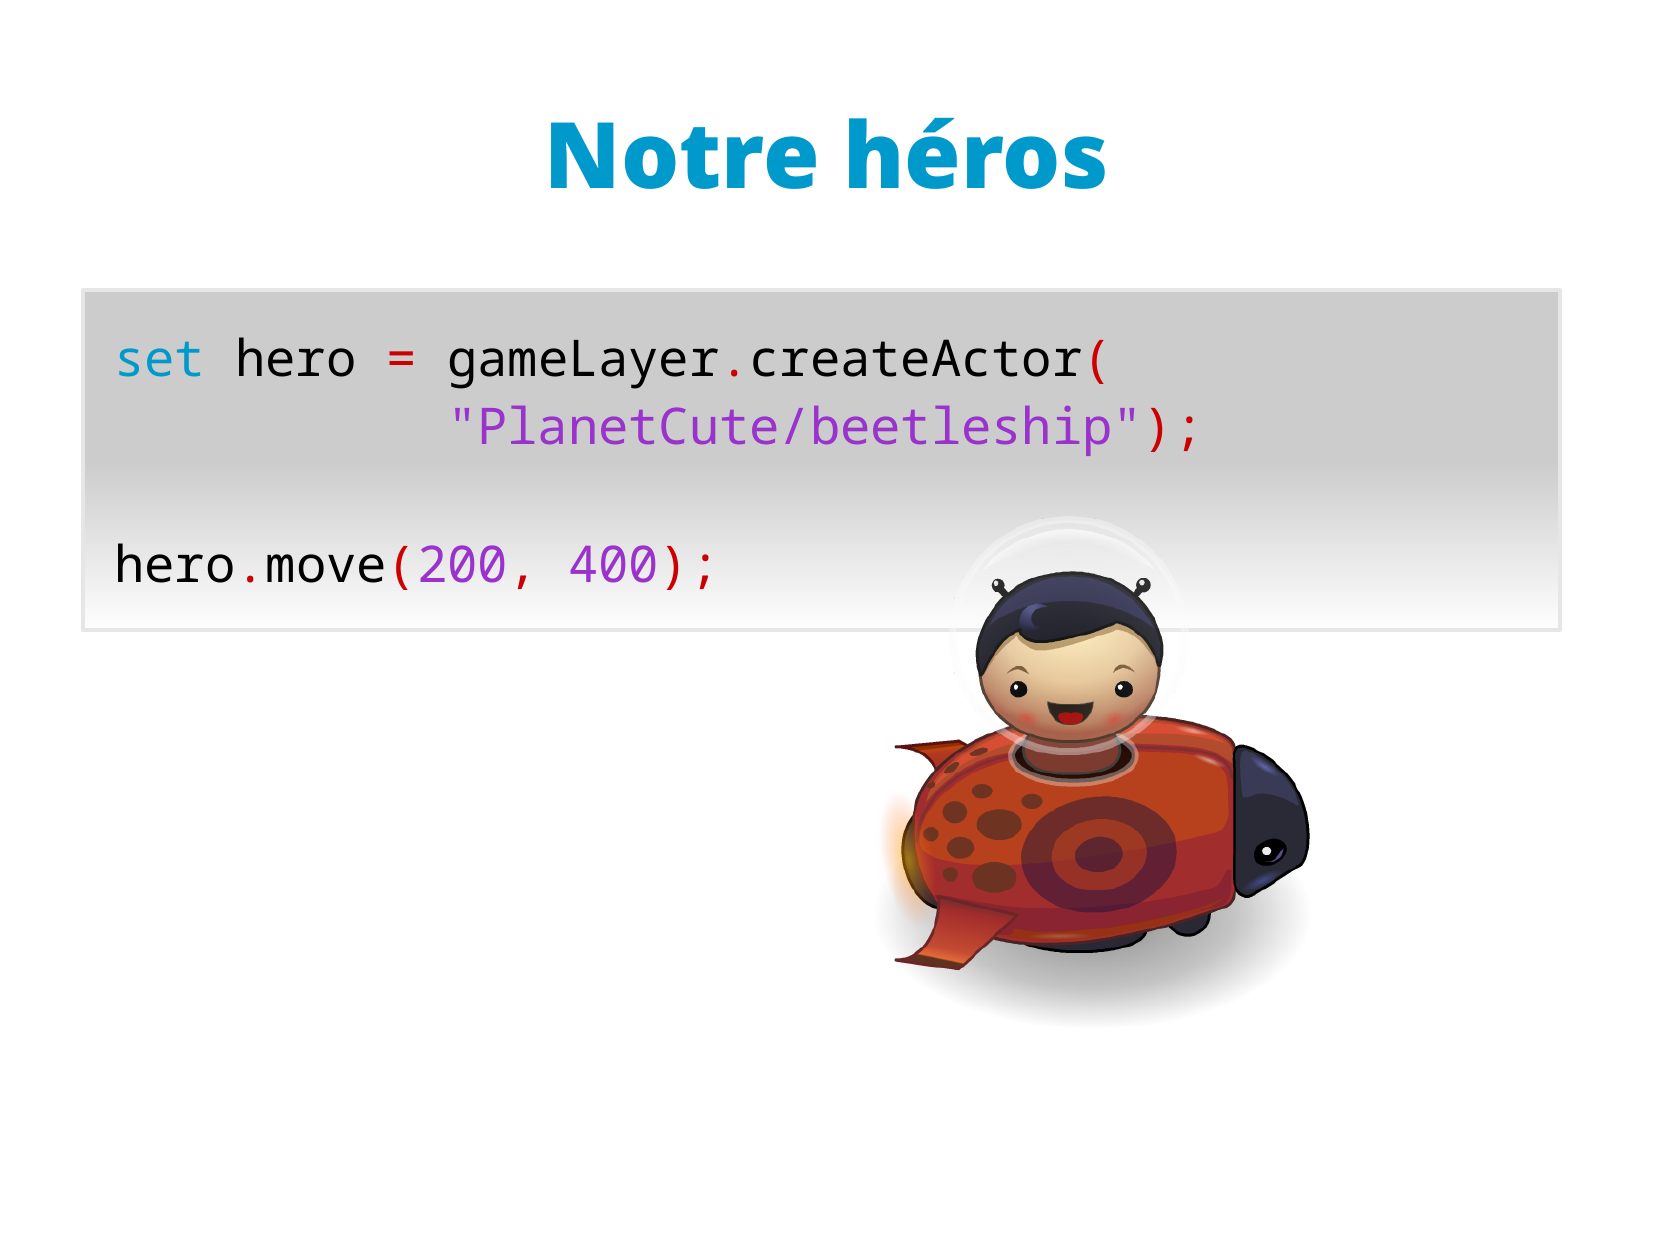

# Notre héros
set hero = gameLayer.createActor(
 "PlanetCute/beetleship");
hero.move(200, 400);